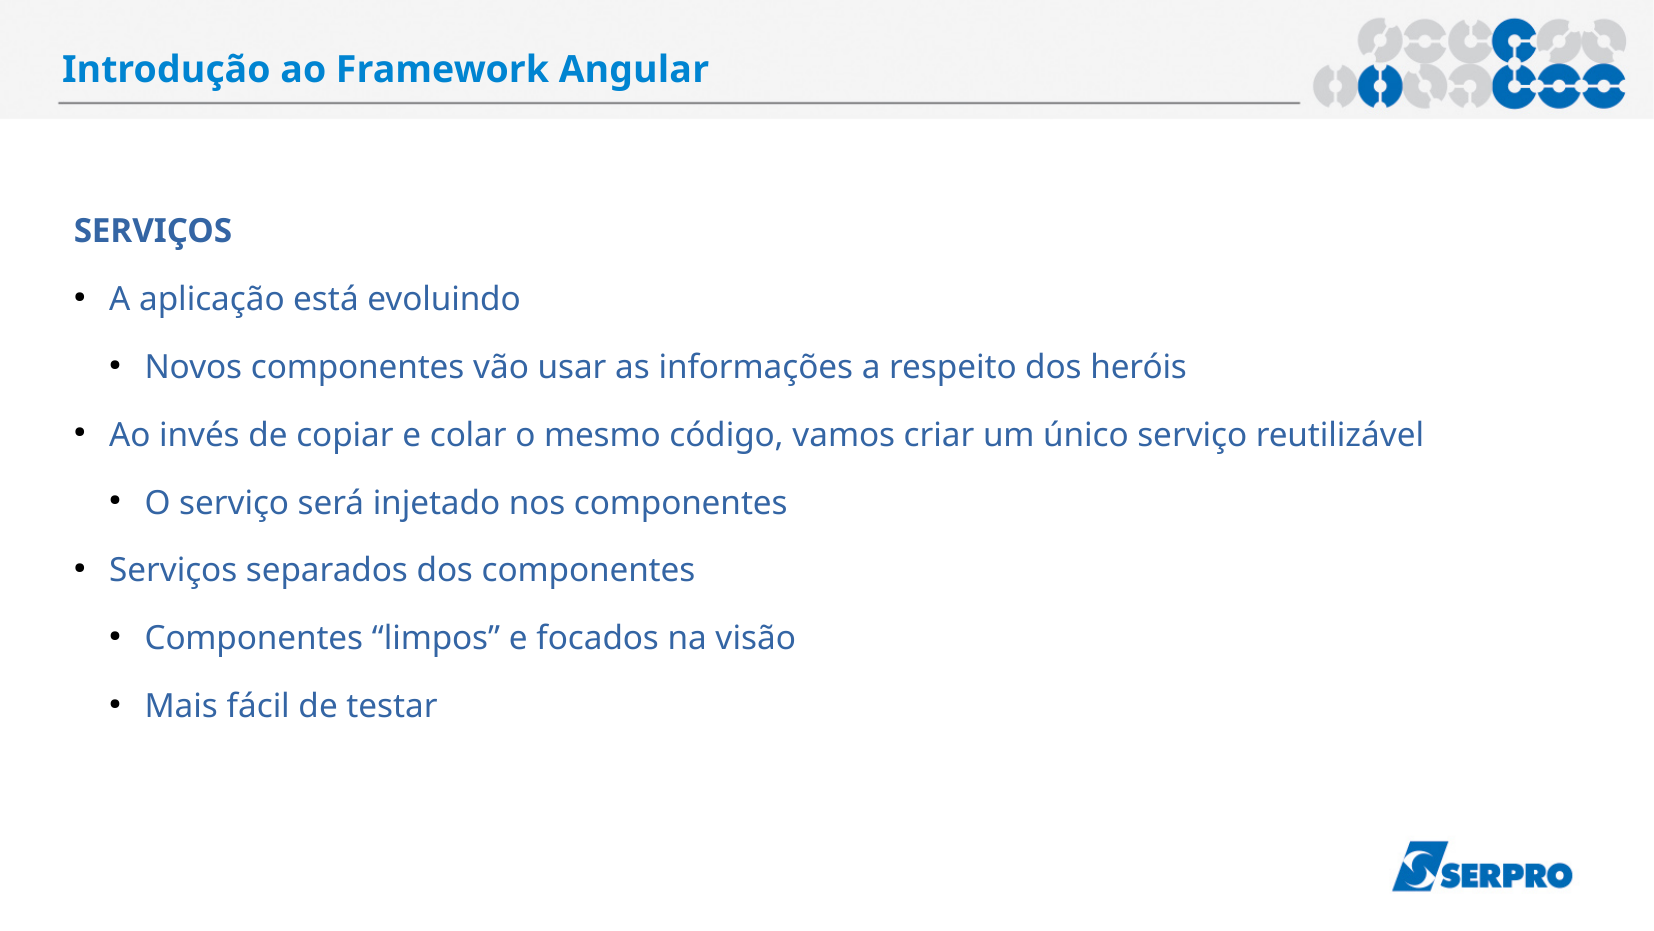

Introdução ao Framework Angular
SERVIÇOS
A aplicação está evoluindo
Novos componentes vão usar as informações a respeito dos heróis
Ao invés de copiar e colar o mesmo código, vamos criar um único serviço reutilizável
O serviço será injetado nos componentes
Serviços separados dos componentes
Componentes “limpos” e focados na visão
Mais fácil de testar